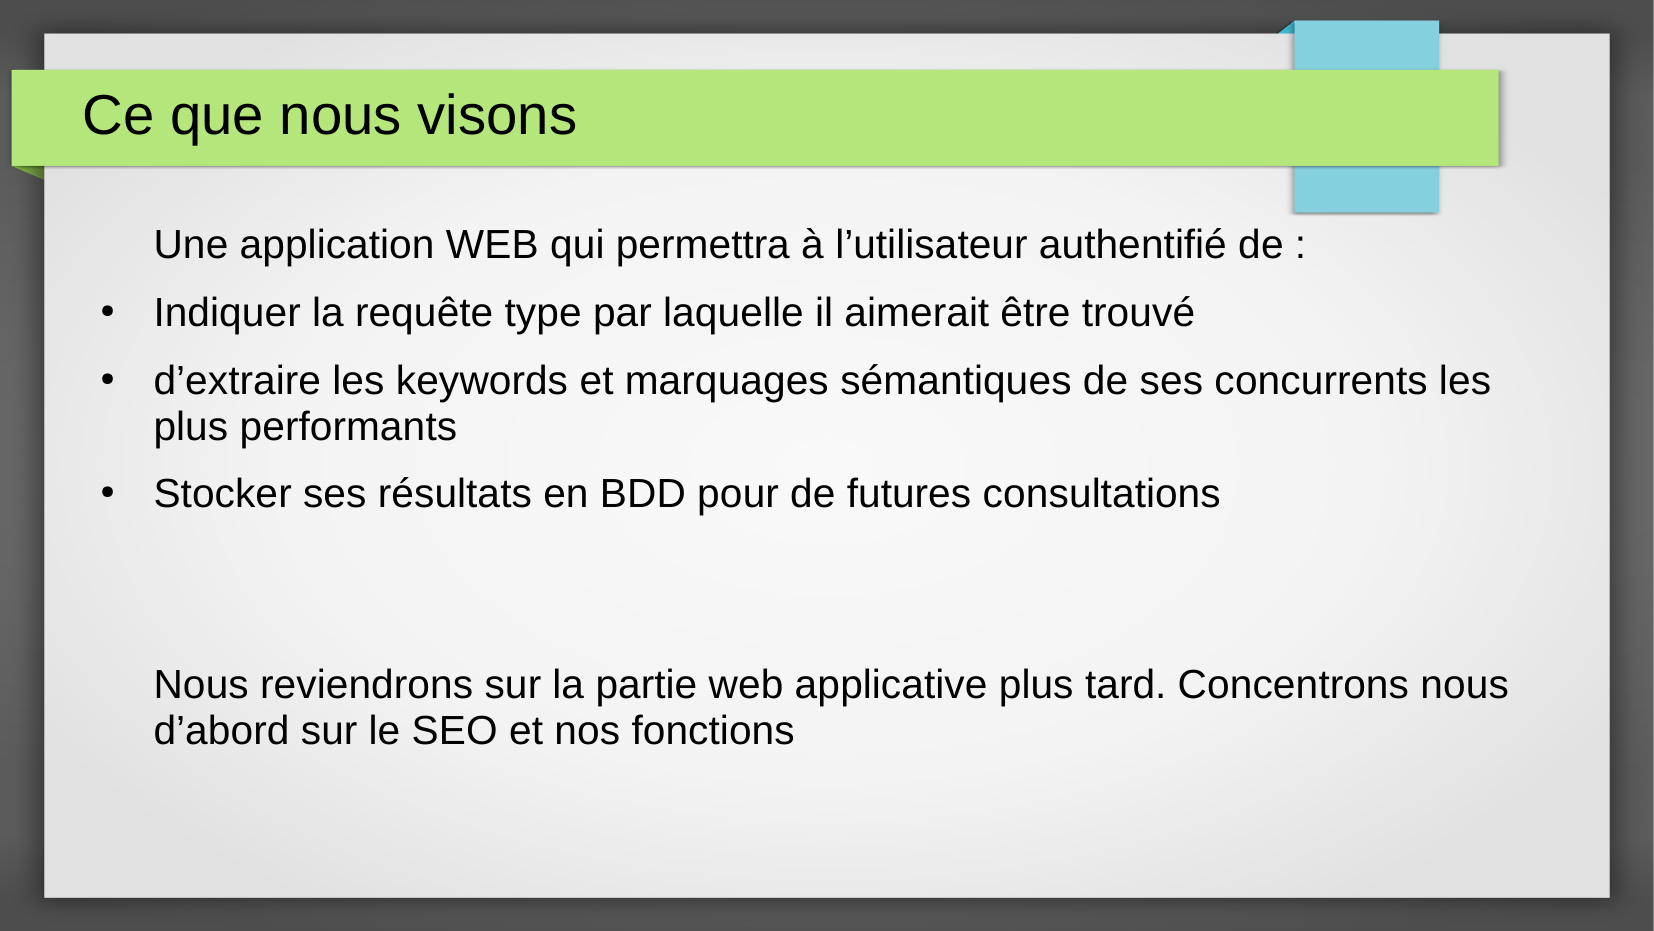

# Ce que nous visons
Une application WEB qui permettra à l’utilisateur authentifié de :
Indiquer la requête type par laquelle il aimerait être trouvé
d’extraire les keywords et marquages sémantiques de ses concurrents les plus performants
Stocker ses résultats en BDD pour de futures consultations
Nous reviendrons sur la partie web applicative plus tard. Concentrons nous d’abord sur le SEO et nos fonctions